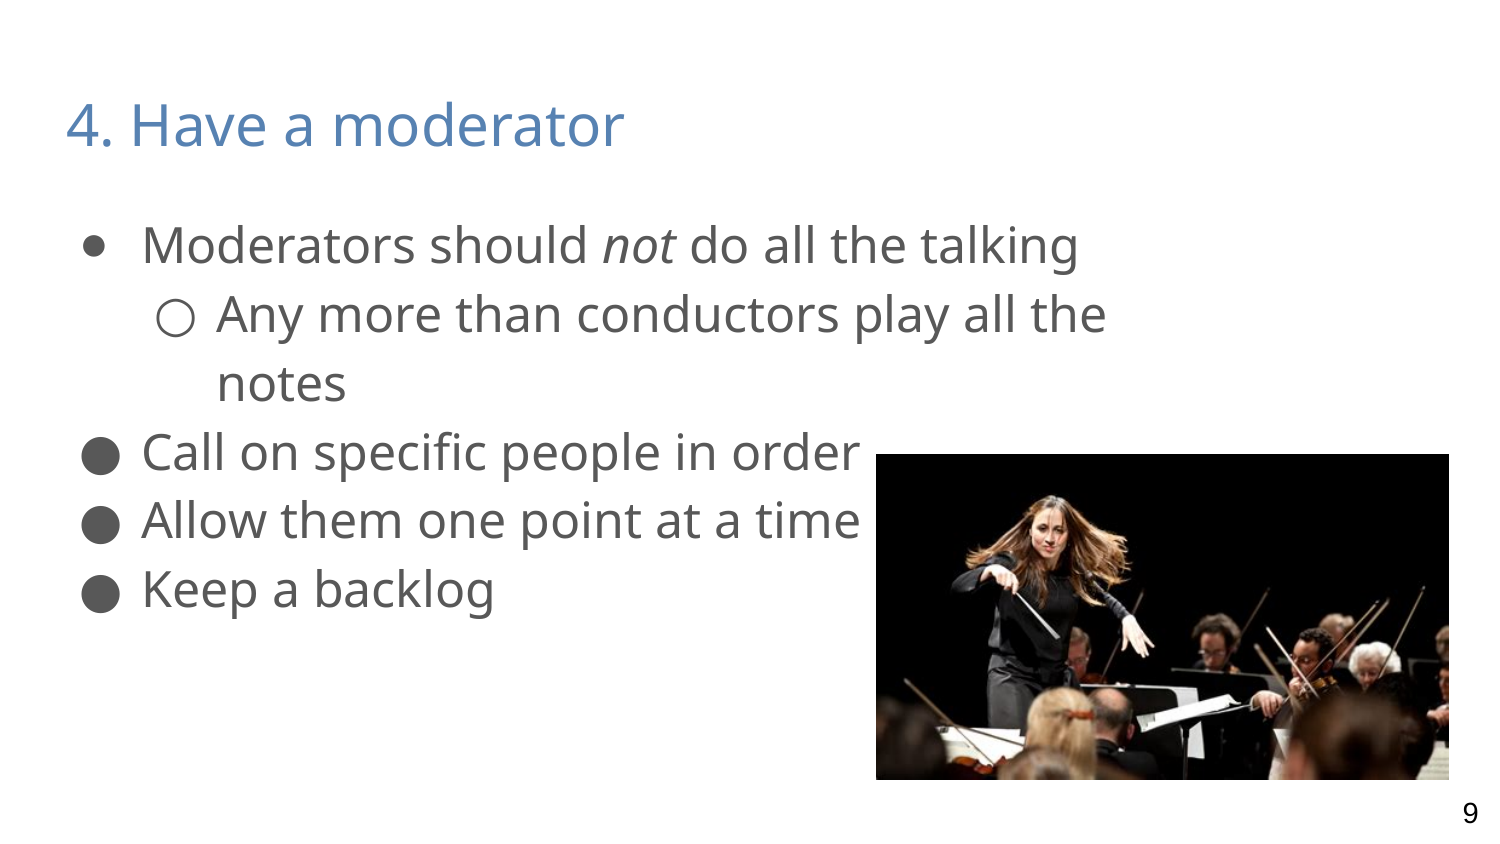

# 4. Have a moderator
Moderators should not do all the talking
Any more than conductors play all the notes
Call on specific people in order
Allow them one point at a time
Keep a backlog